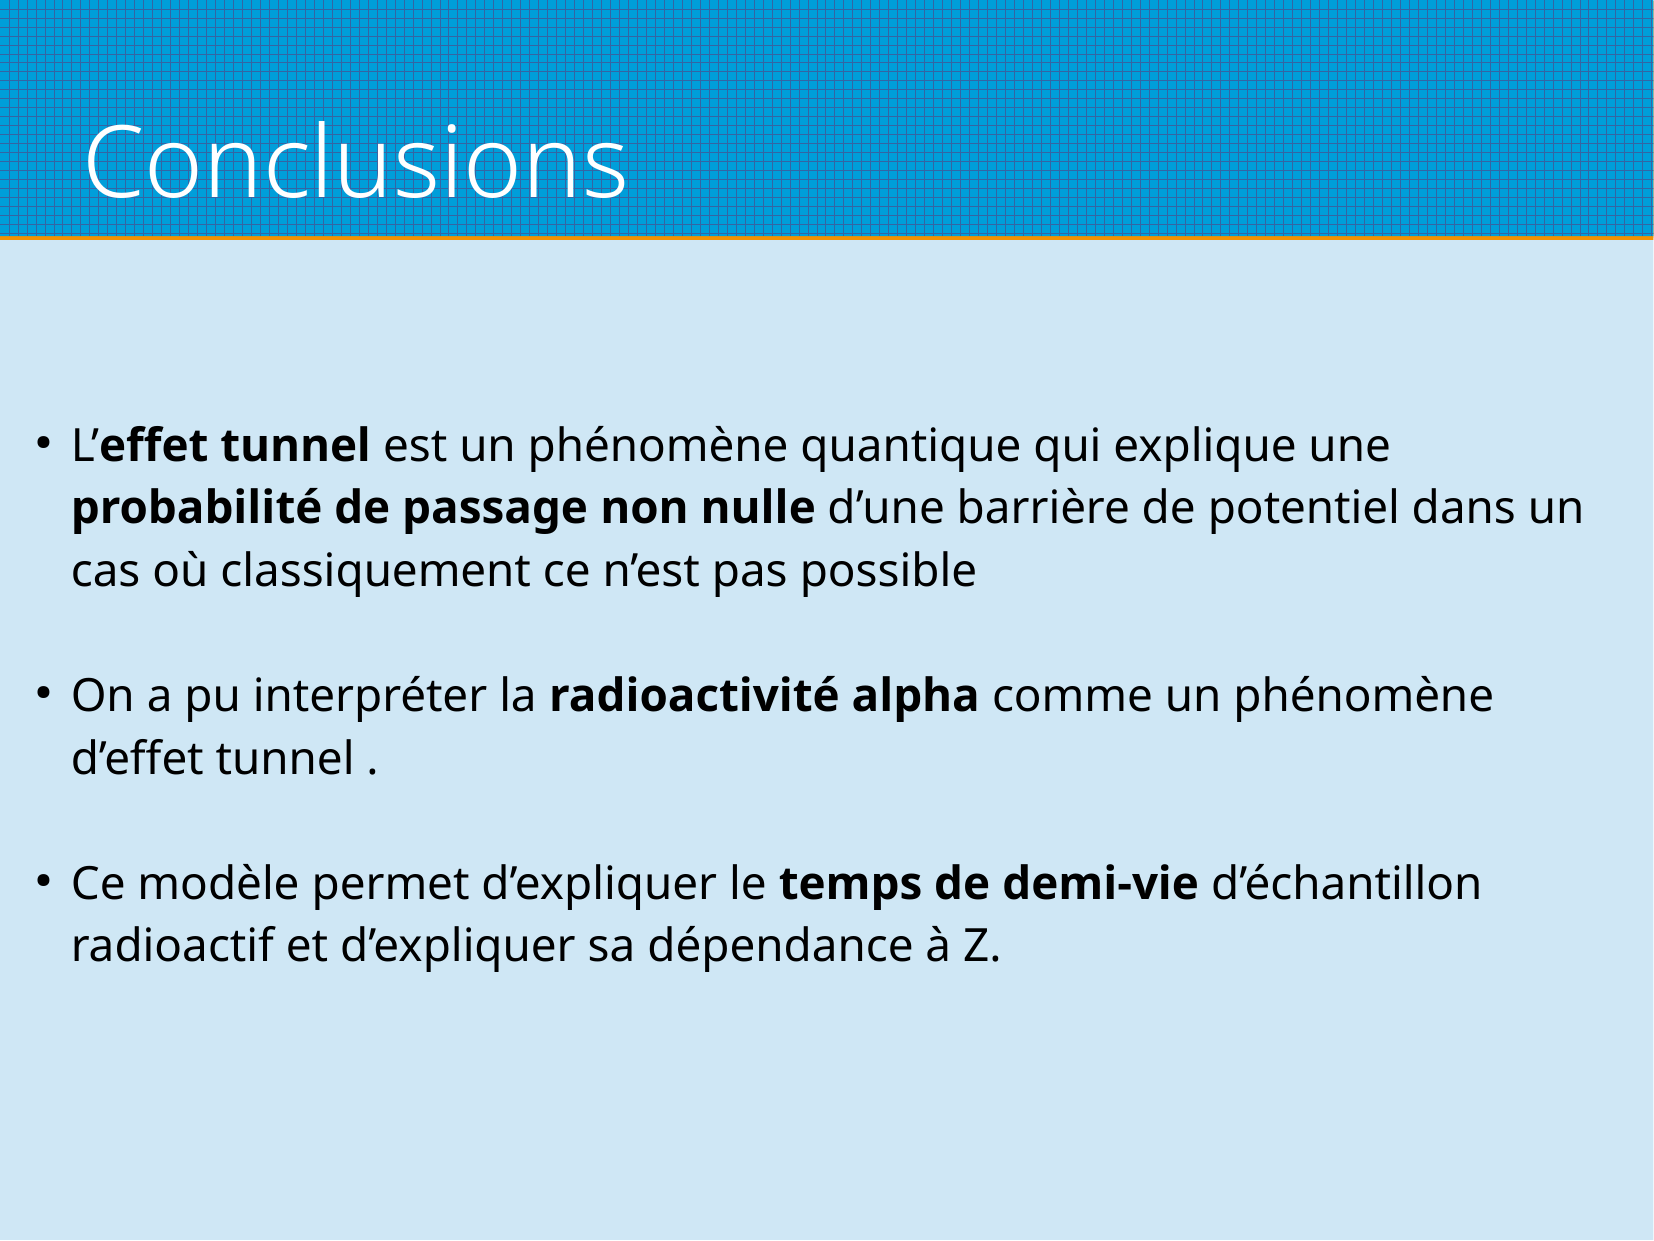

# Conclusions
L’effet tunnel est un phénomène quantique qui explique une probabilité de passage non nulle d’une barrière de potentiel dans un cas où classiquement ce n’est pas possible
On a pu interpréter la radioactivité alpha comme un phénomène d’effet tunnel .
Ce modèle permet d’expliquer le temps de demi-vie d’échantillon radioactif et d’expliquer sa dépendance à Z.